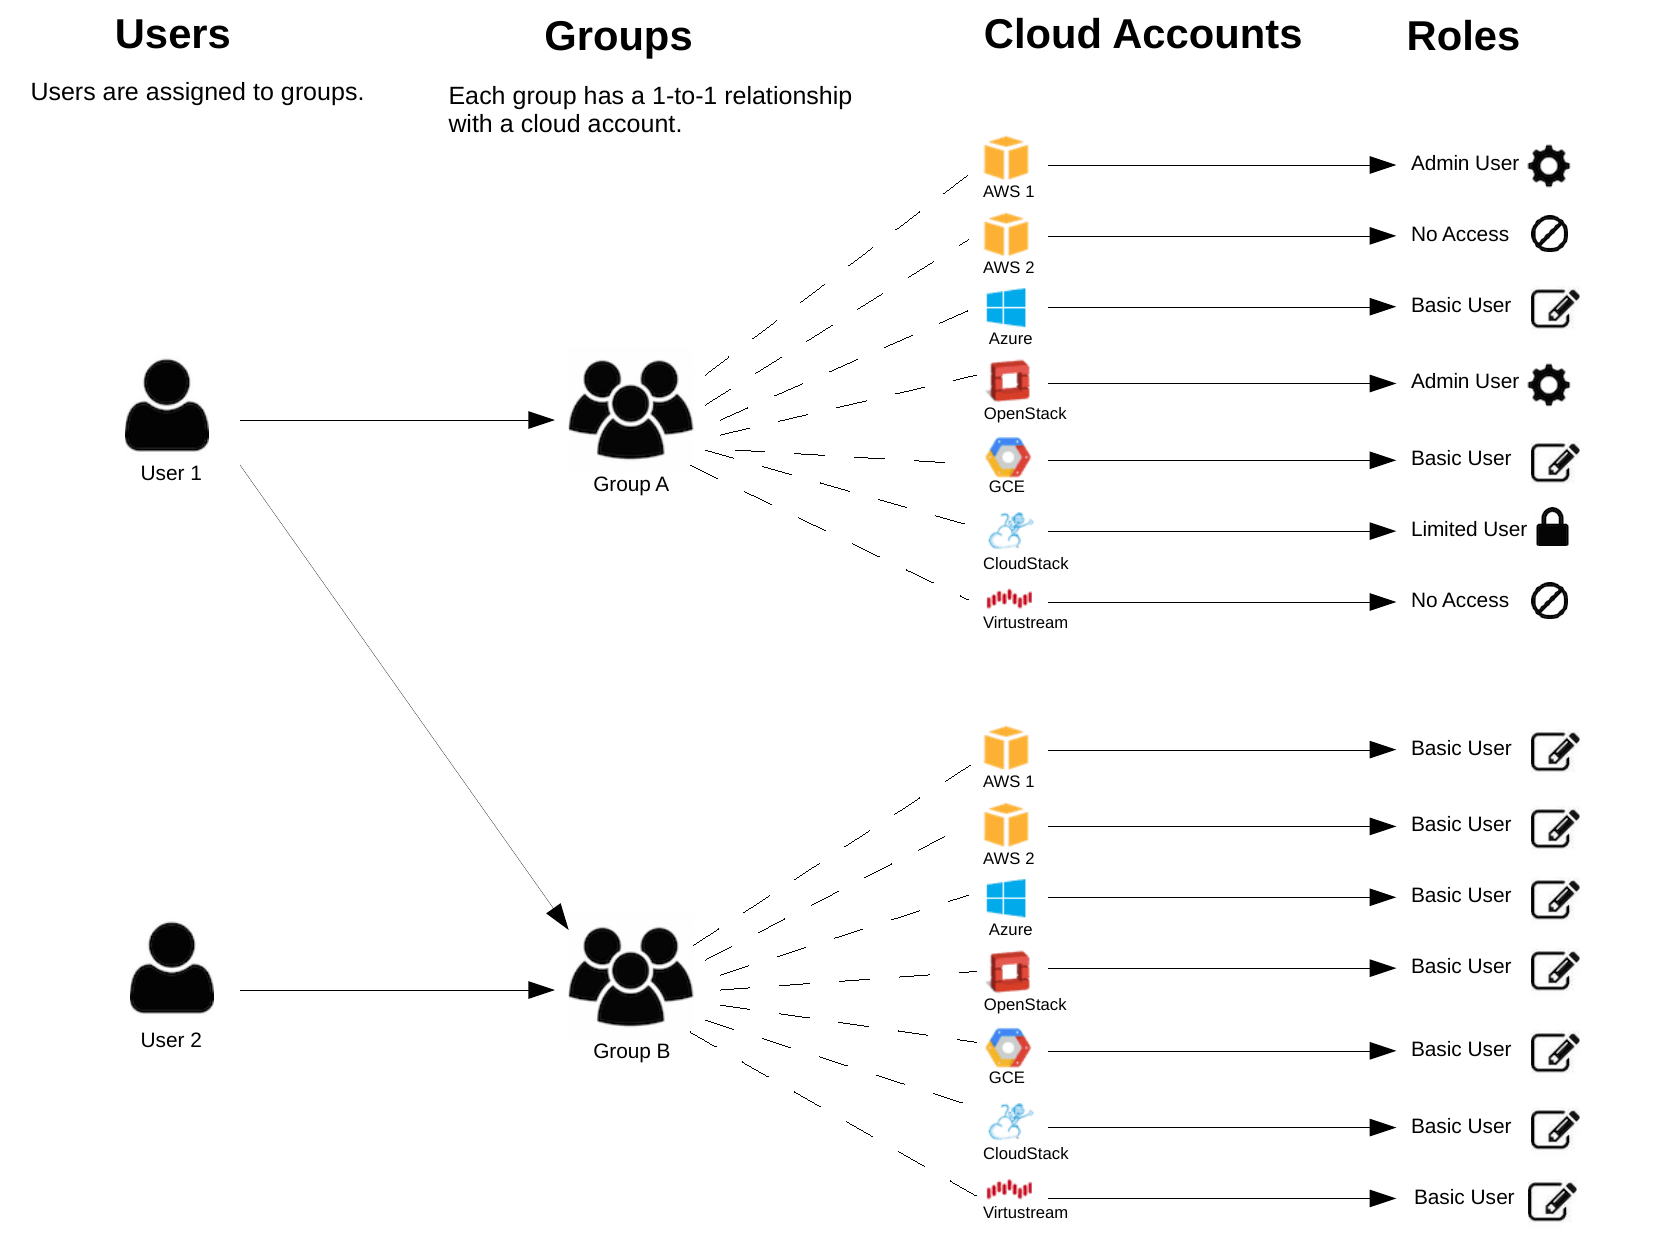

Users
Cloud Accounts
Groups
Roles
Users are assigned to groups.
Each group has a 1-to-1 relationship with a cloud account.
AWS 1
AWS 2
Azure
OpenStack
GCE
CloudStack
Virtustream
Admin User
No Access
Basic User
Admin User
Basic User
User 1
Group A
Limited User
No Access
AWS 1
AWS 2
Azure
OpenStack
GCE
CloudStack
Virtustream
Basic User
Basic User
Basic User
Basic User
User 2
Basic User
Group B
Basic User
Basic User